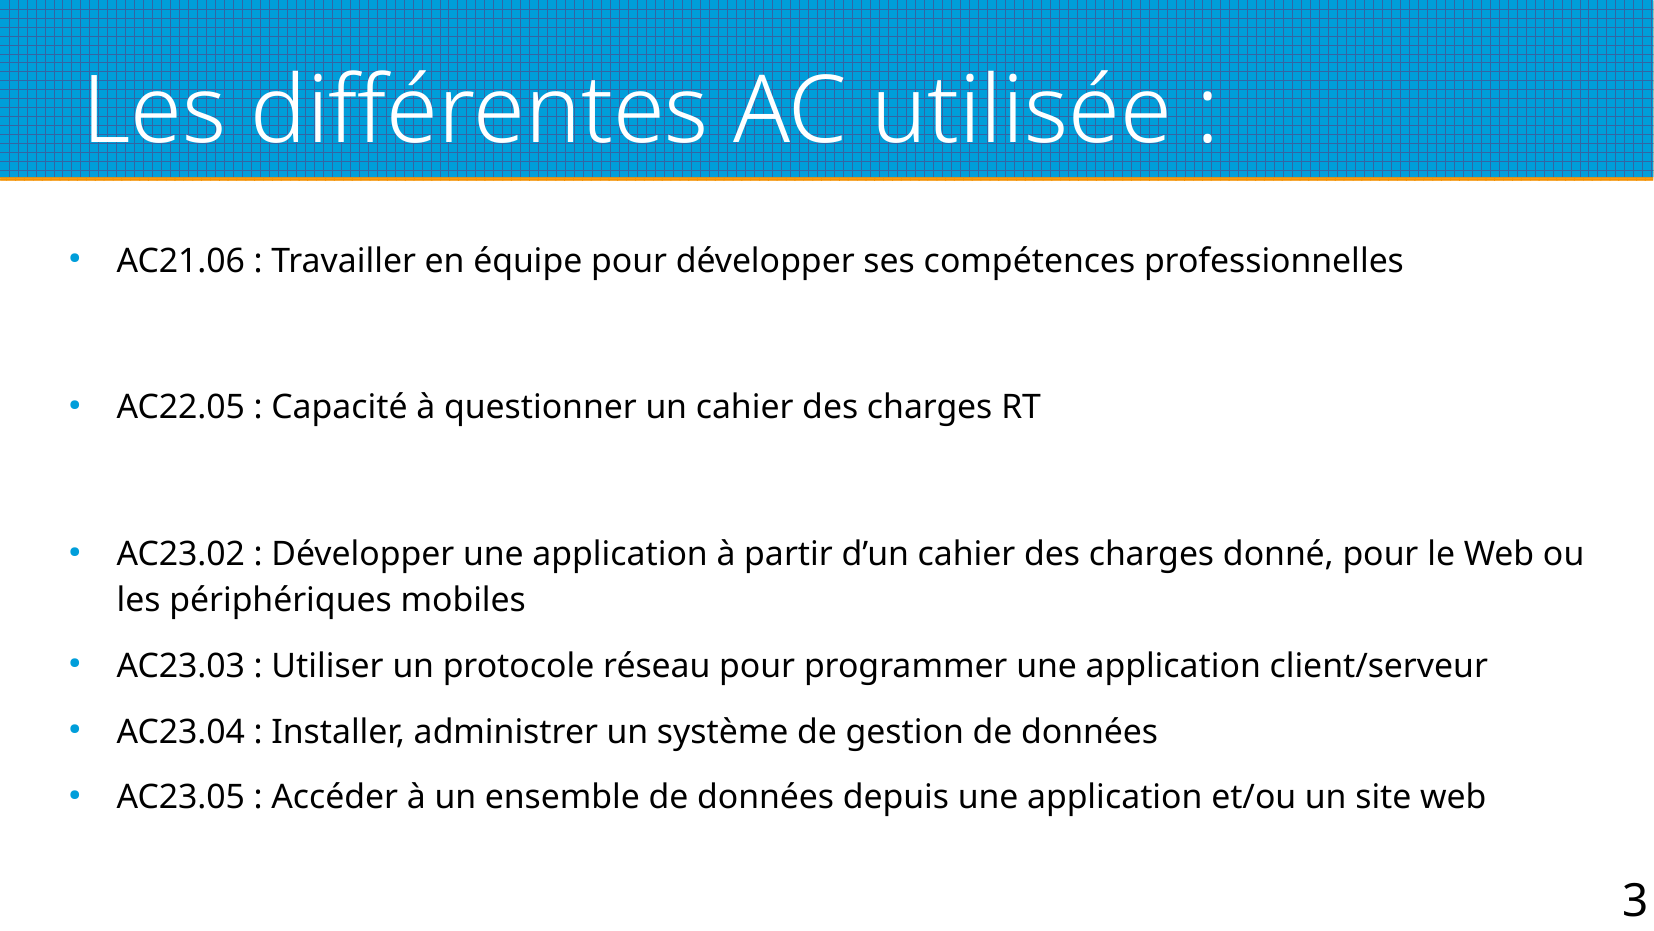

# Les différentes AC utilisée :
AC21.06 : Travailler en équipe pour développer ses compétences professionnelles
AC22.05 : Capacité à questionner un cahier des charges RT
AC23.02 : Développer une application à partir d’un cahier des charges donné, pour le Web ou les périphériques mobiles
AC23.03 : Utiliser un protocole réseau pour programmer une application client/serveur
AC23.04 : Installer, administrer un système de gestion de données
AC23.05 : Accéder à un ensemble de données depuis une application et/ou un site web
3